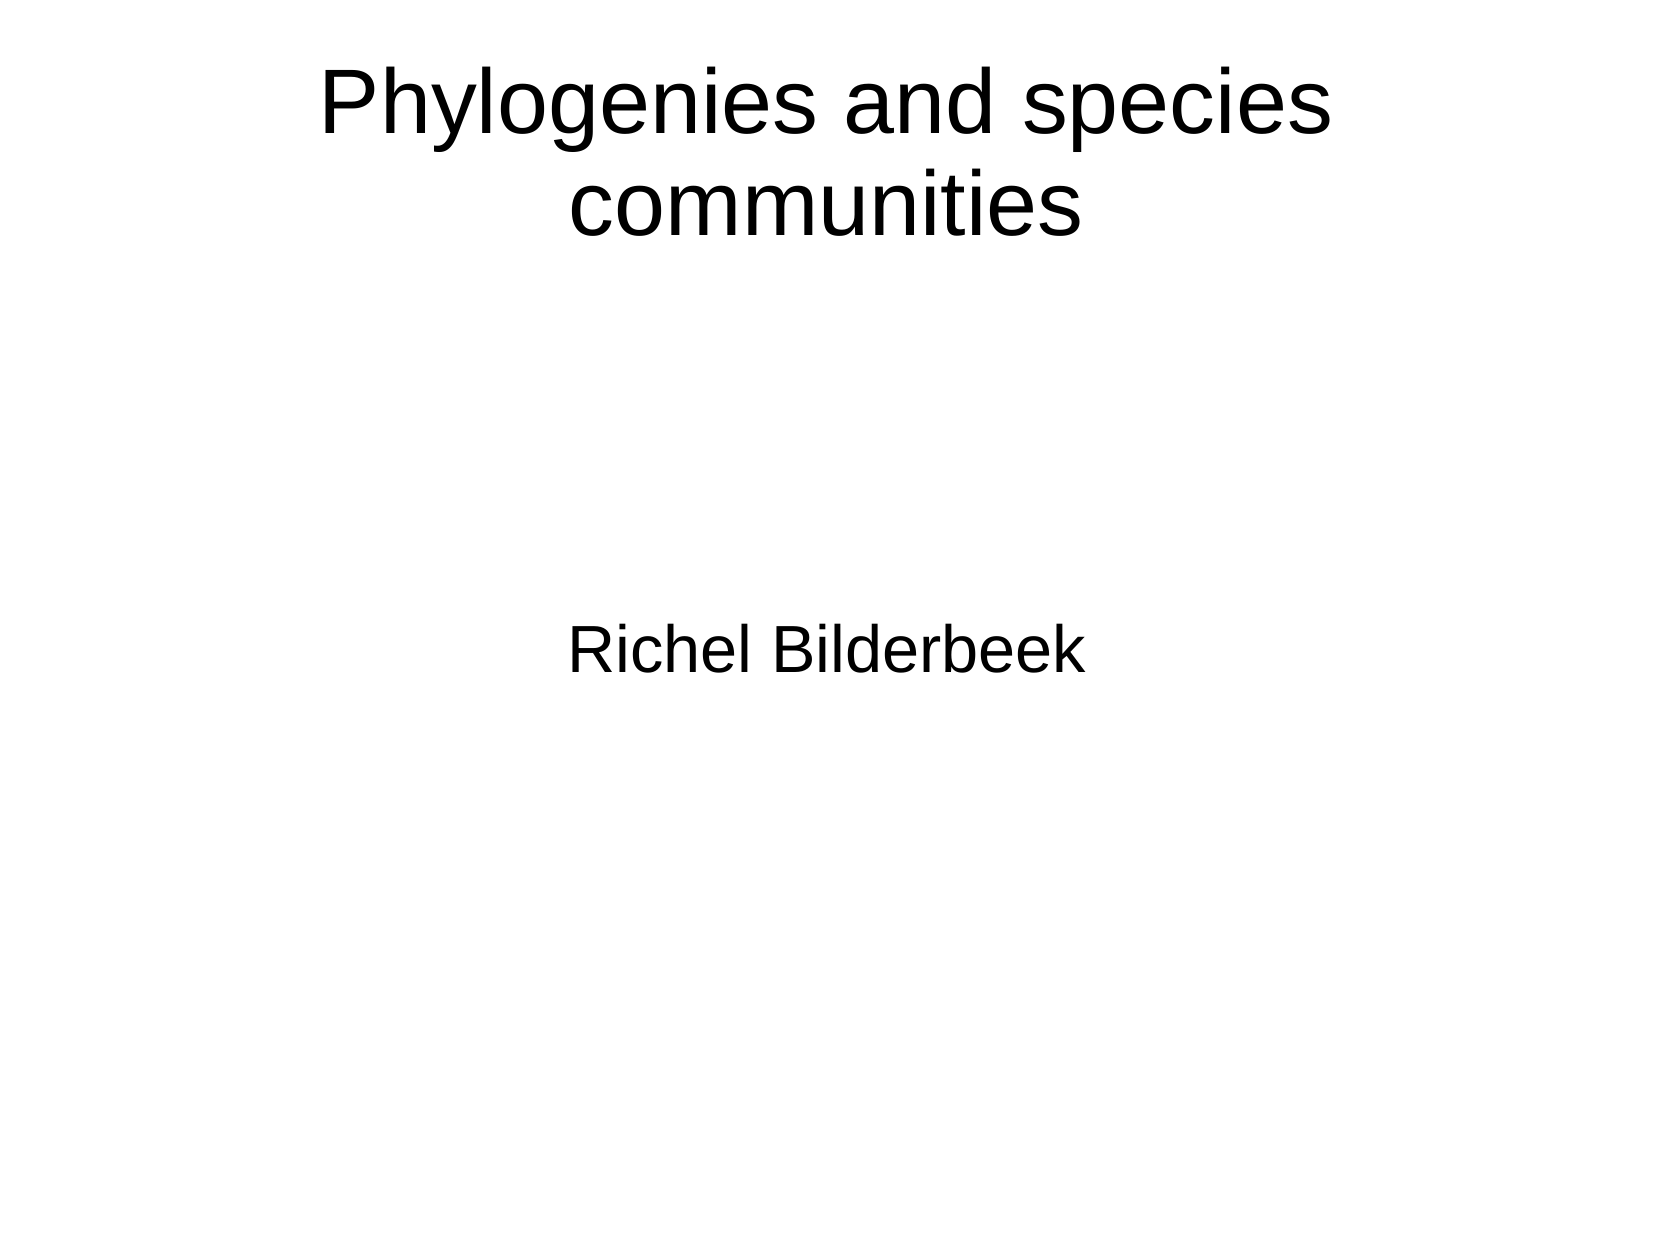

# Phylogenies and species communities
Richel Bilderbeek